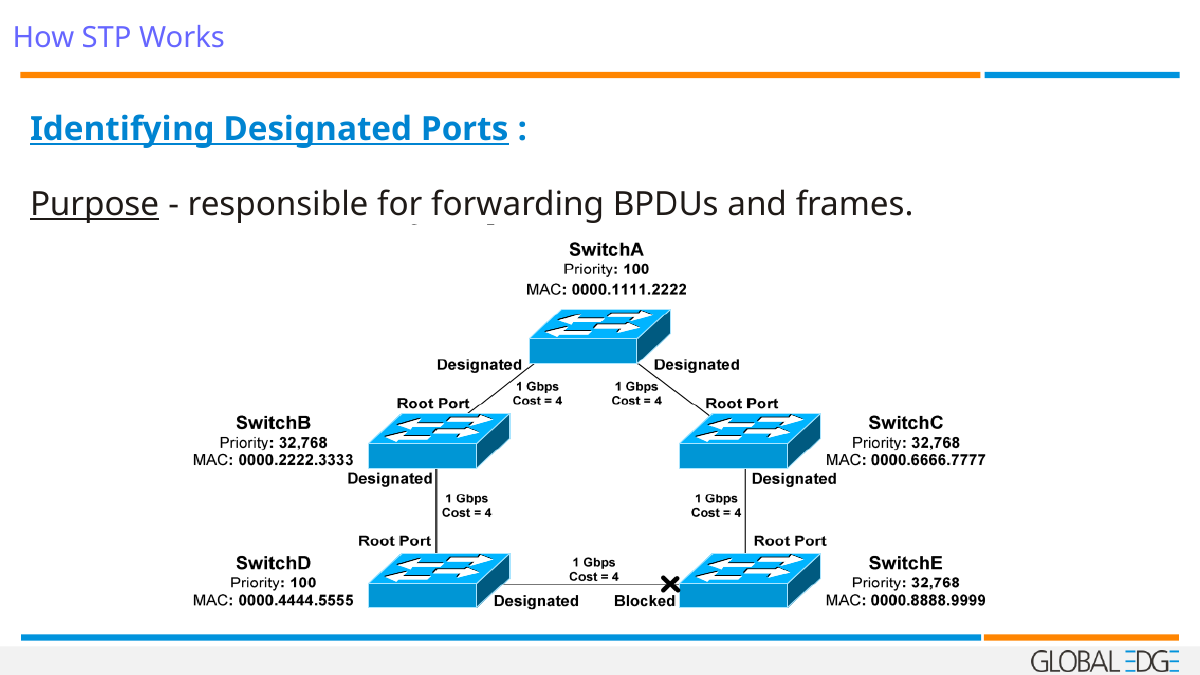

# How STP Works
Identifying Designated Ports :
Purpose - responsible for forwarding BPDUs and frames.